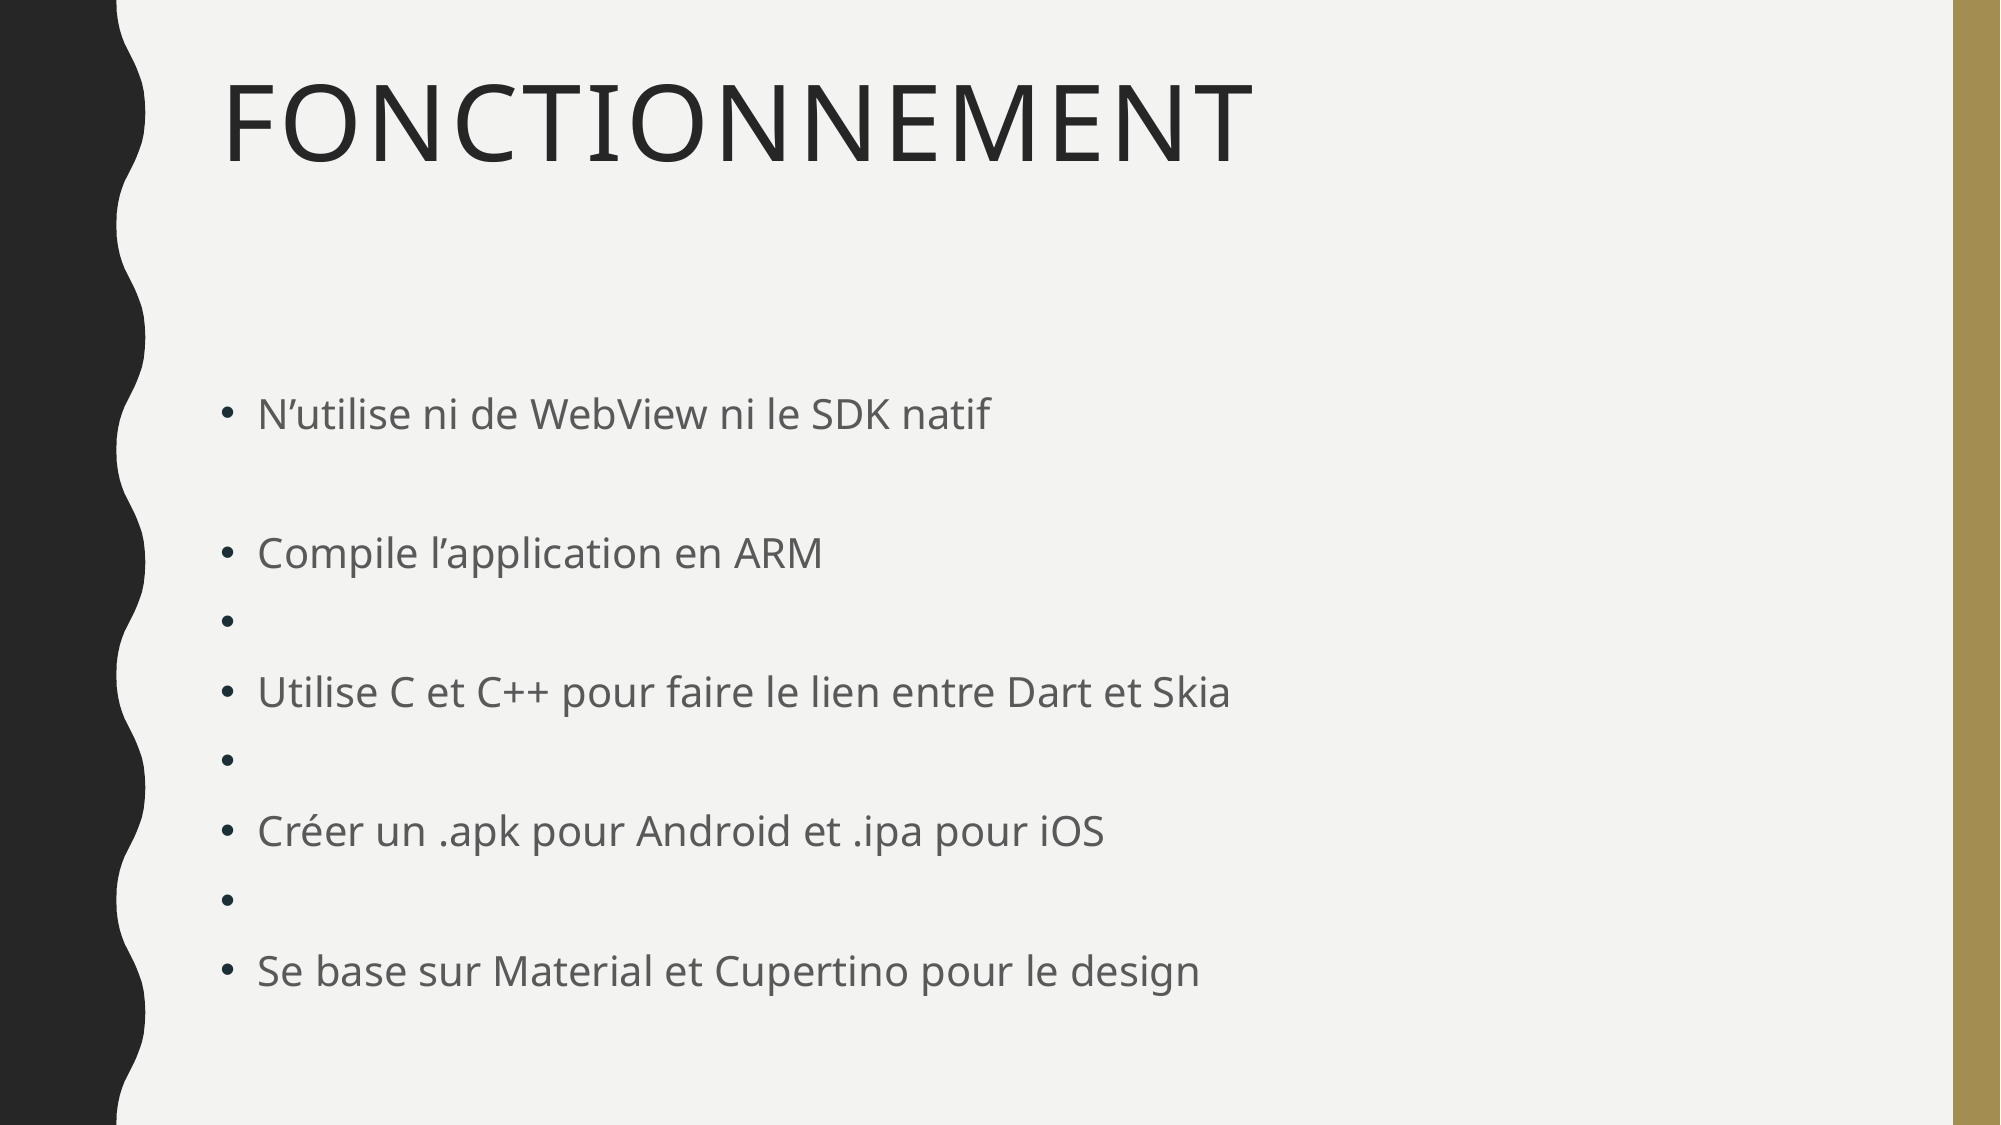

# Fonctionnement
N’utilise ni de WebView ni le SDK natif
Compile l’application en ARM
Utilise C et C++ pour faire le lien entre Dart et Skia
Créer un .apk pour Android et .ipa pour iOS
Se base sur Material et Cupertino pour le design